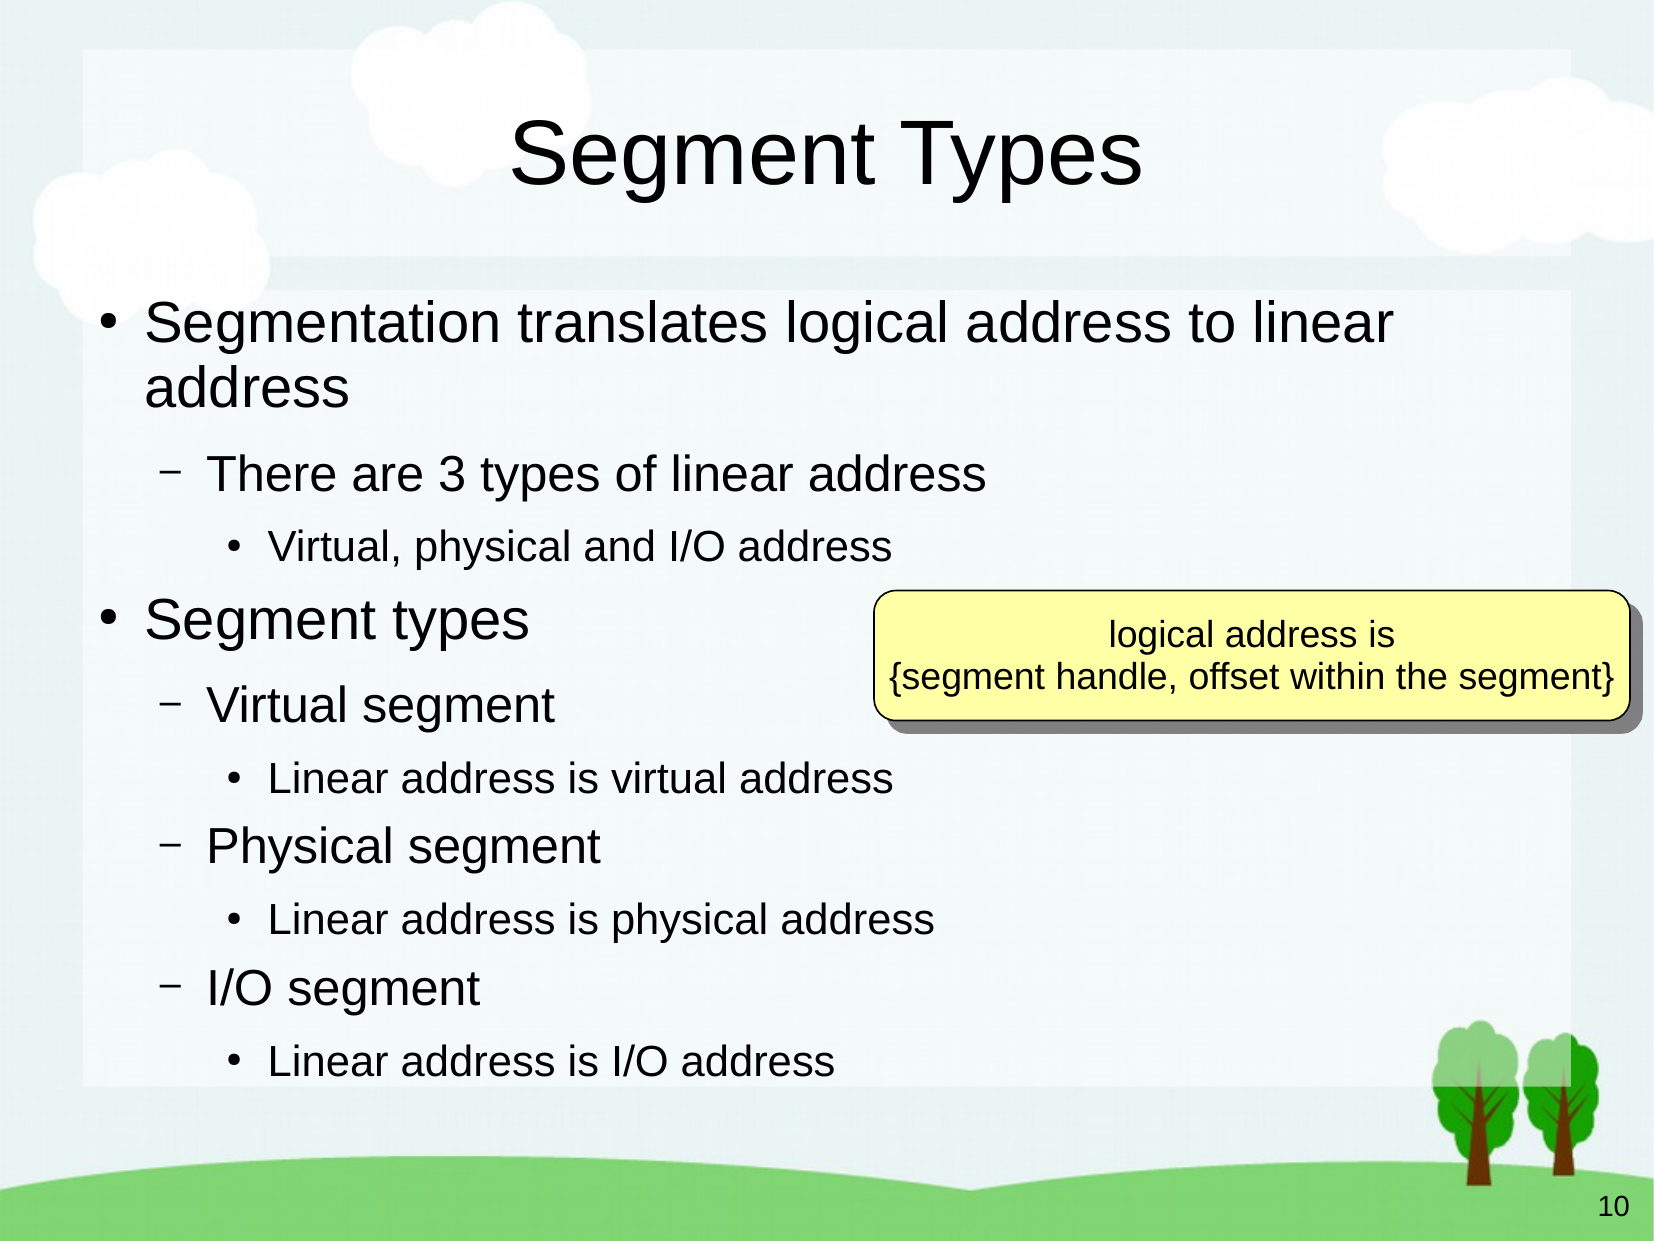

# Segment Types
Segmentation translates logical address to linear address
There are 3 types of linear address
Virtual, physical and I/O address
Segment types
Virtual segment
Linear address is virtual address
Physical segment
Linear address is physical address
I/O segment
Linear address is I/O address
logical address is
{segment handle, offset within the segment}
10